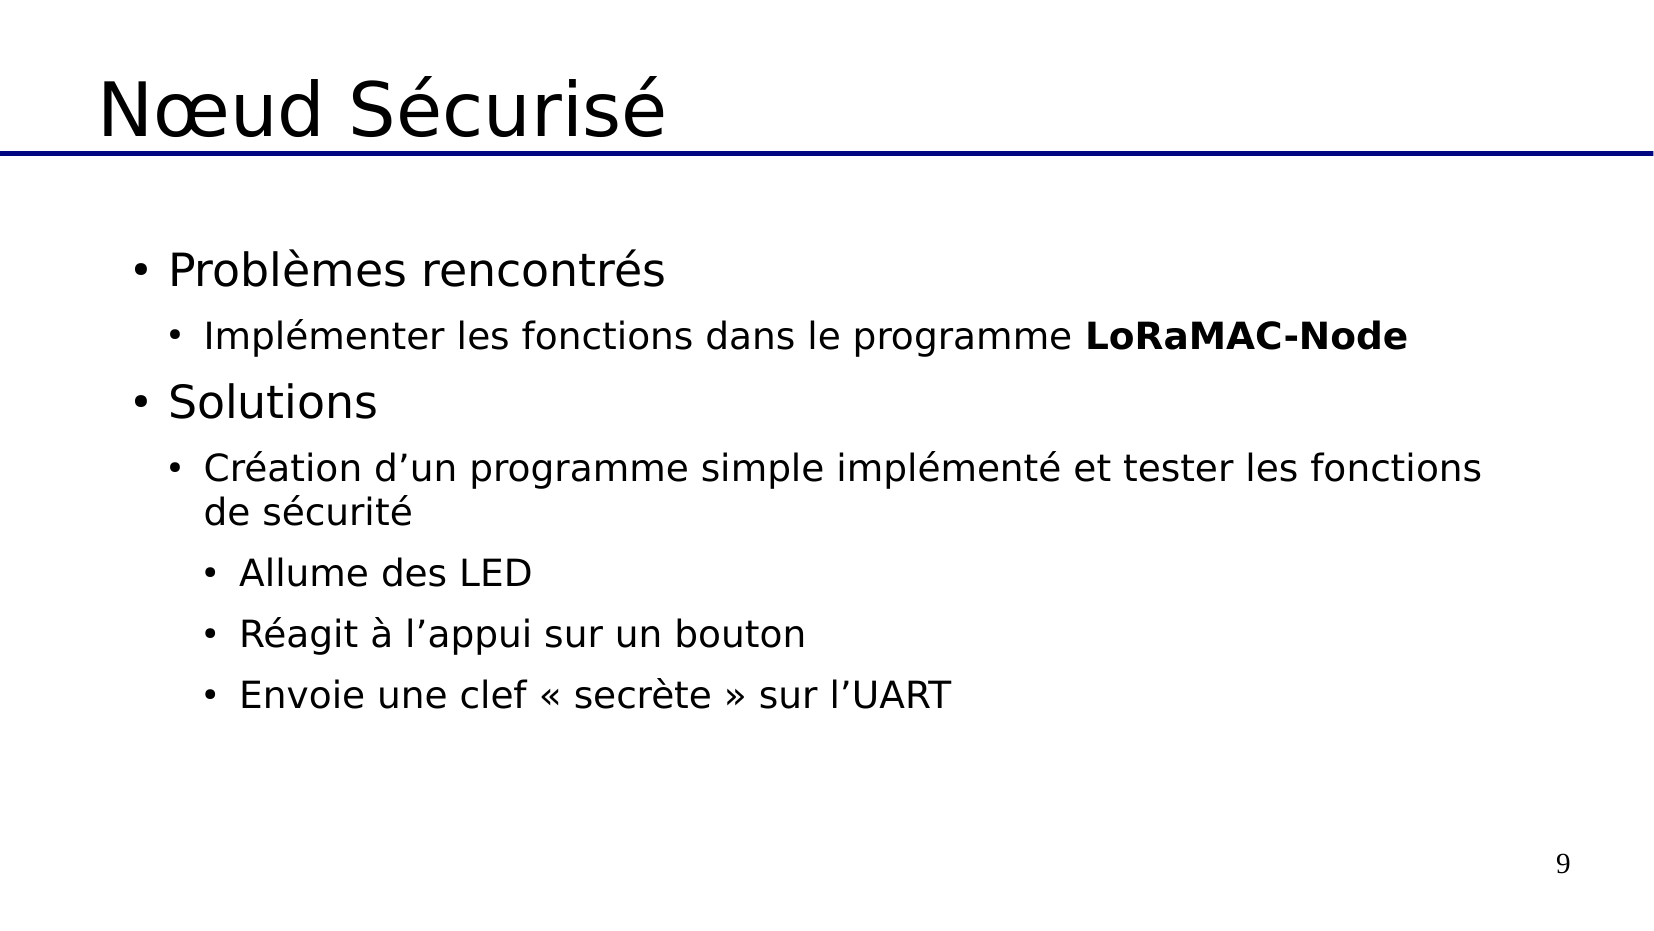

Nœud Sécurisé
Problèmes rencontrés
Implémenter les fonctions dans le programme LoRaMAC-Node
Solutions
Création d’un programme simple implémenté et tester les fonctions de sécurité
Allume des LED
Réagit à l’appui sur un bouton
Envoie une clef « secrète » sur l’UART
9